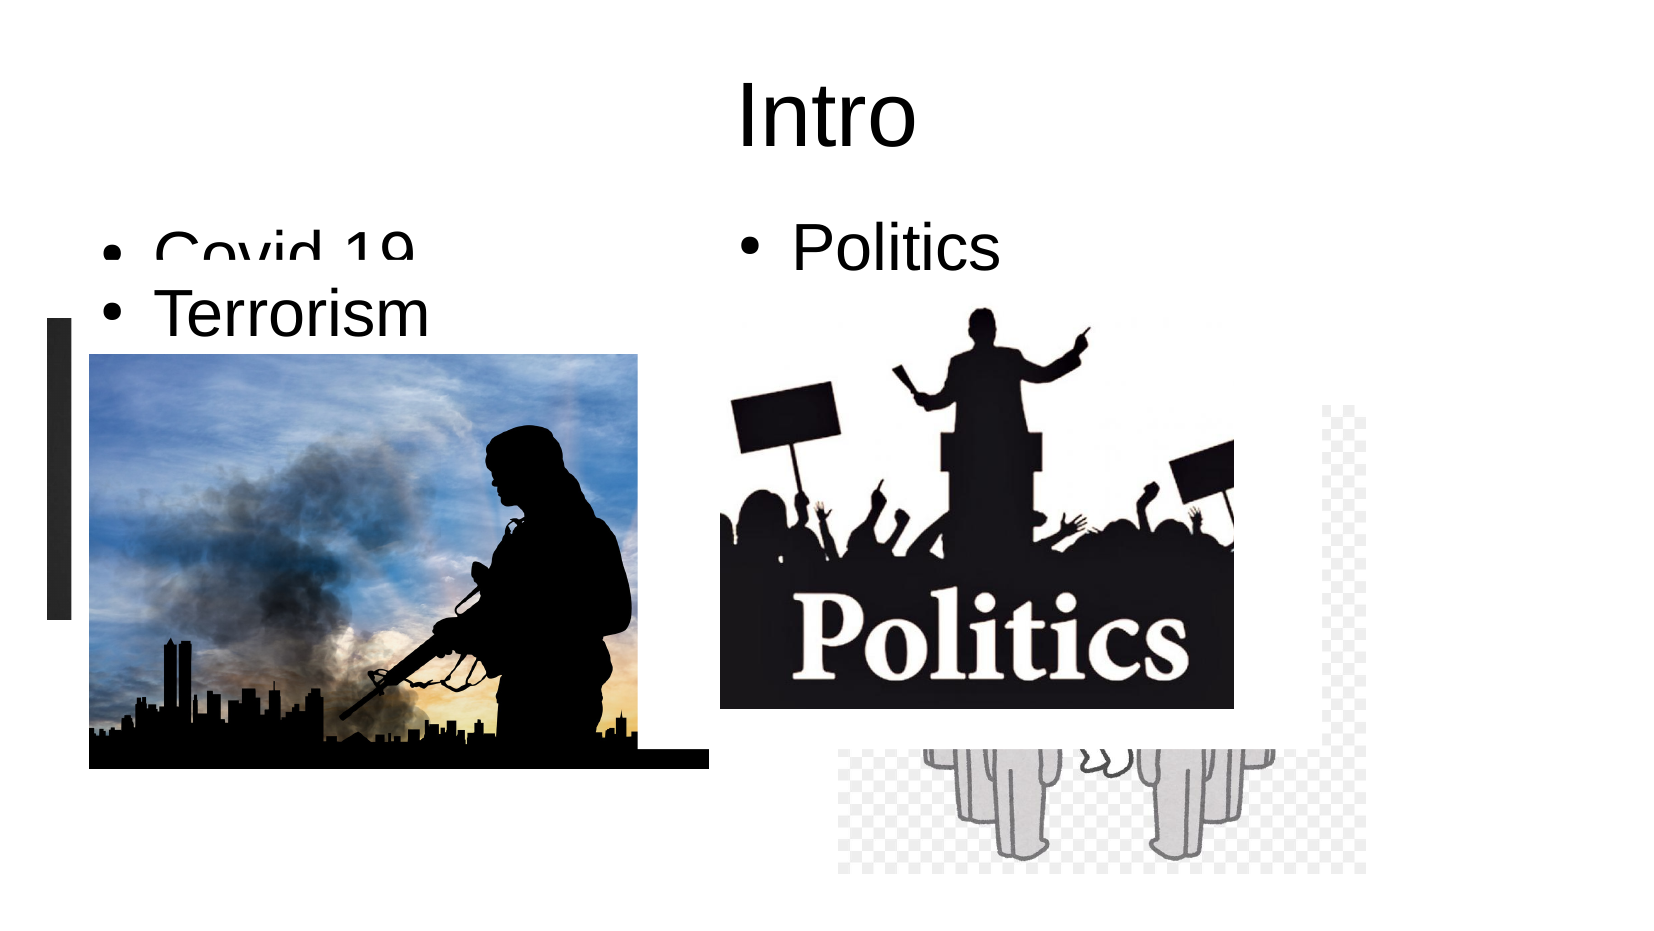

# Intro
Politics
Covid 19
Terrorism
Social pressure
Social pressure